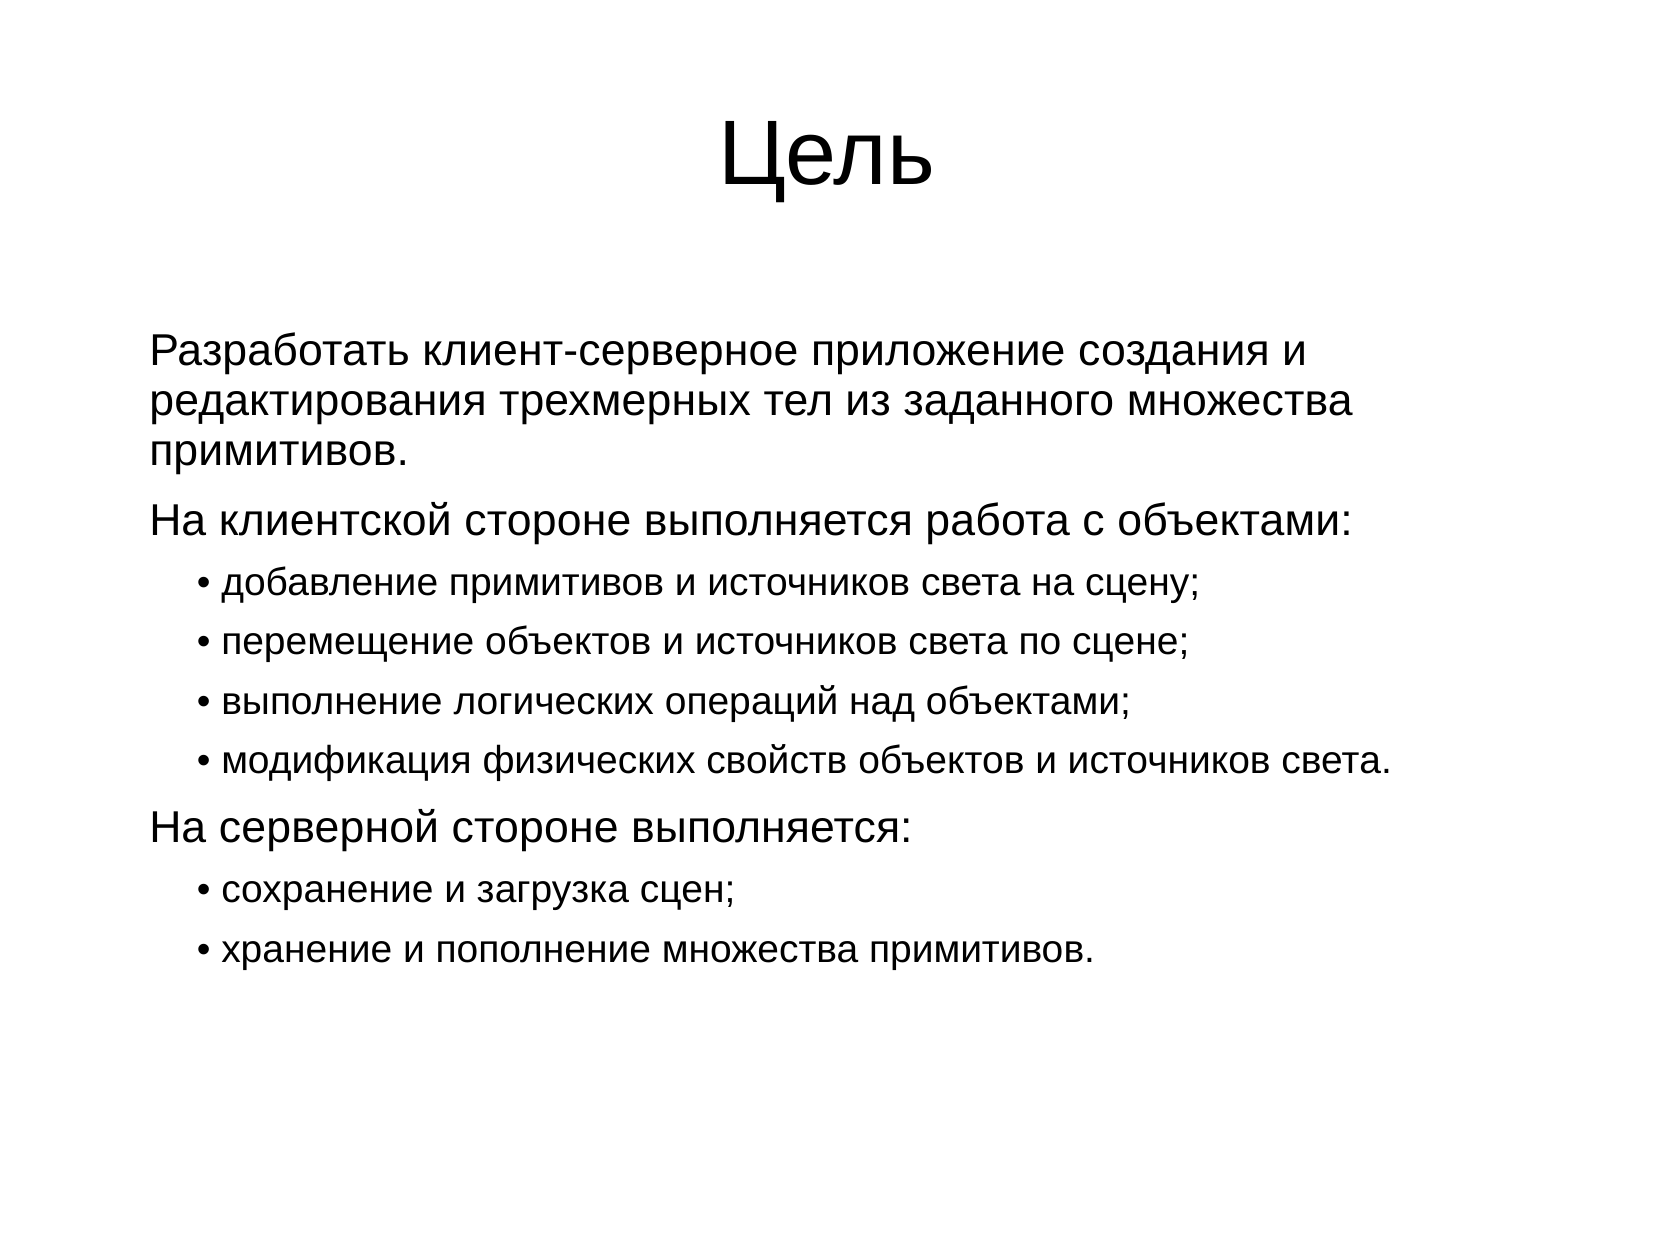

# Цель
Разработать клиент-серверное приложение создания и редактирования трехмерных тел из заданного множества примитивов.
На клиентской стороне выполняется работа с объектами:
• добавление примитивов и источников света на сцену;
• перемещение объектов и источников света по сцене;
• выполнение логических операций над объектами;
• модификация физических свойств объектов и источников света.
На серверной стороне выполняется:
• сохранение и загрузка сцен;
• хранение и пополнение множества примитивов.